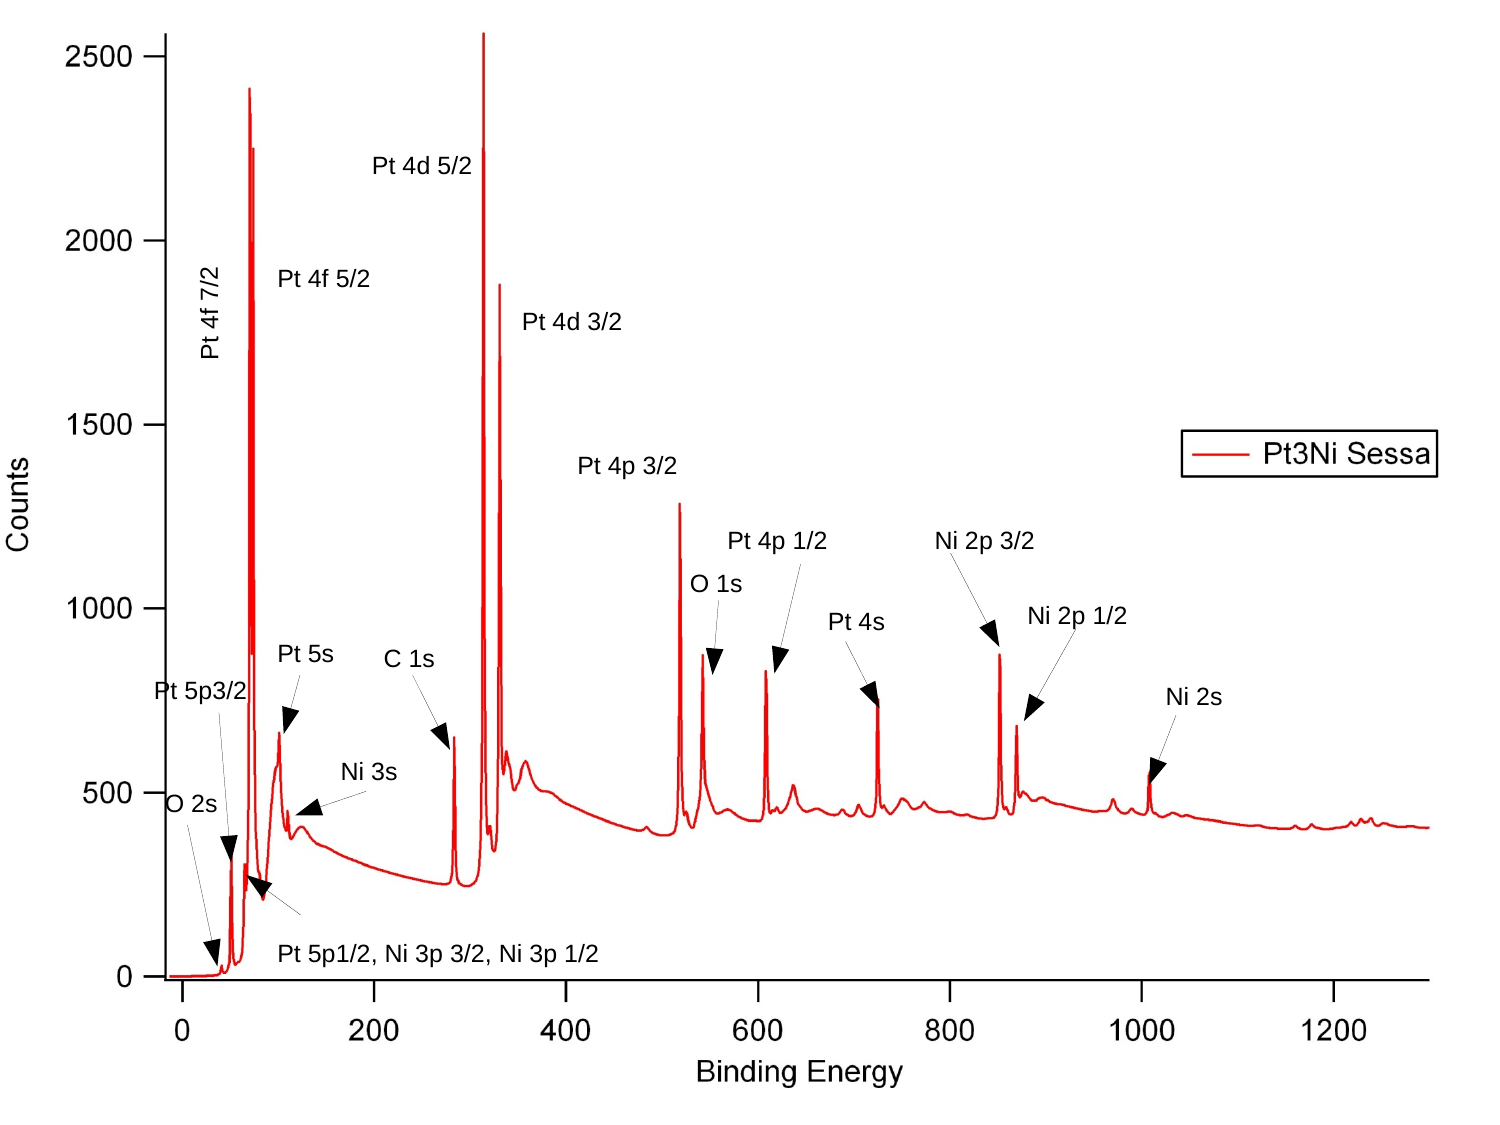

Pt 4d 5/2
Pt 4f 5/2
Pt 4f 7/2
Pt 4d 3/2
Pt 4p 3/2
Pt 4p 1/2
Ni 2p 3/2
O 1s
Ni 2p 1/2
Pt 4s
Pt 5s
C 1s
Pt 5p3/2
Ni 2s
Ni 3s
O 2s
Pt 5p1/2, Ni 3p 3/2, Ni 3p 1/2